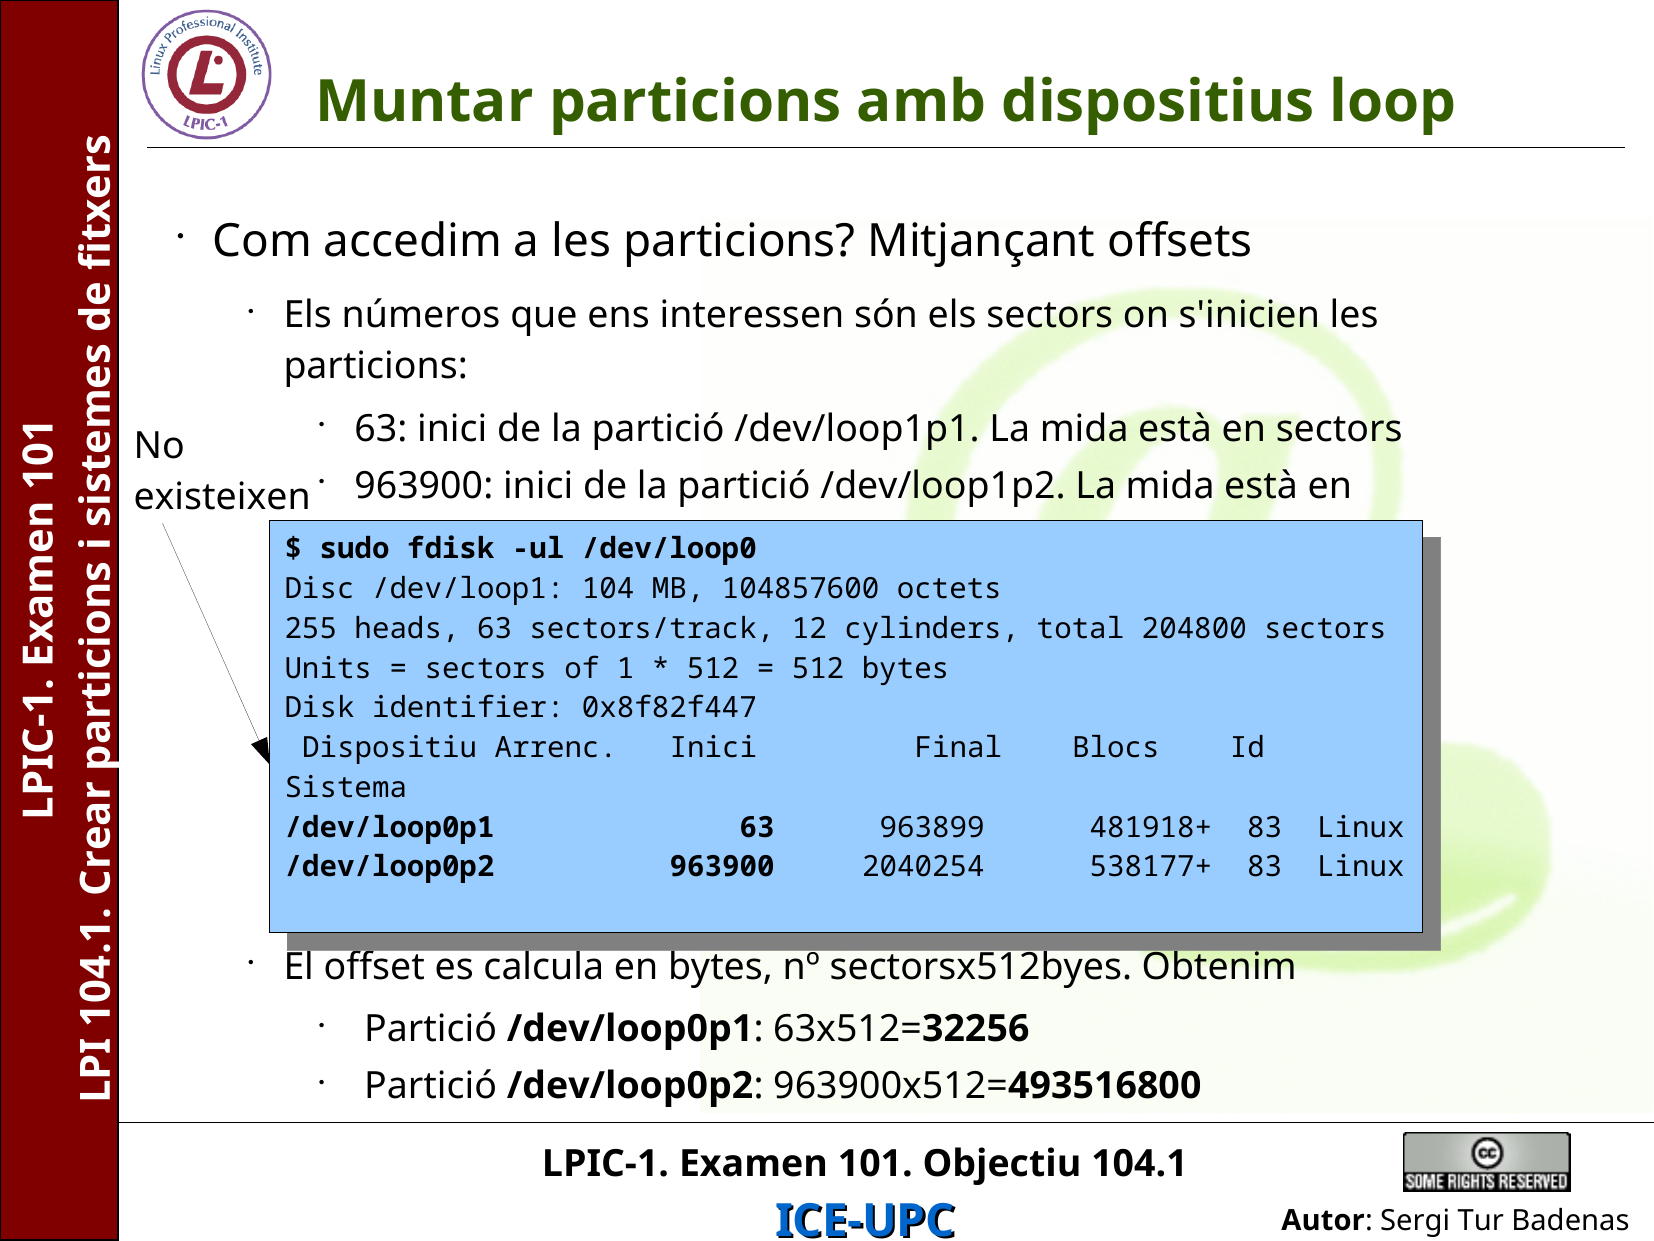

# Muntar particions amb dispositius loop
Com accedim a les particions? Mitjançant offsets
Els números que ens interessen són els sectors on s'inicien les particions:
63: inici de la partició /dev/loop1p1. La mida està en sectors
963900: inici de la partició /dev/loop1p2. La mida està en sectors.
El offset es calcula en bytes, nº sectorsx512byes. Obtenim
 Partició /dev/loop0p1: 63x512=32256
 Partició /dev/loop0p2: 963900x512=493516800
No
existeixen
$ sudo fdisk -ul /dev/loop0
Disc /dev/loop1: 104 MB, 104857600 octets
255 heads, 63 sectors/track, 12 cylinders, total 204800 sectors
Units = sectors of 1 * 512 = 512 bytes
Disk identifier: 0x8f82f447
 Dispositiu Arrenc. Inici Final Blocs Id Sistema
/dev/loop0p1 63 963899 481918+ 83 Linux
/dev/loop0p2 963900 2040254 538177+ 83 Linux